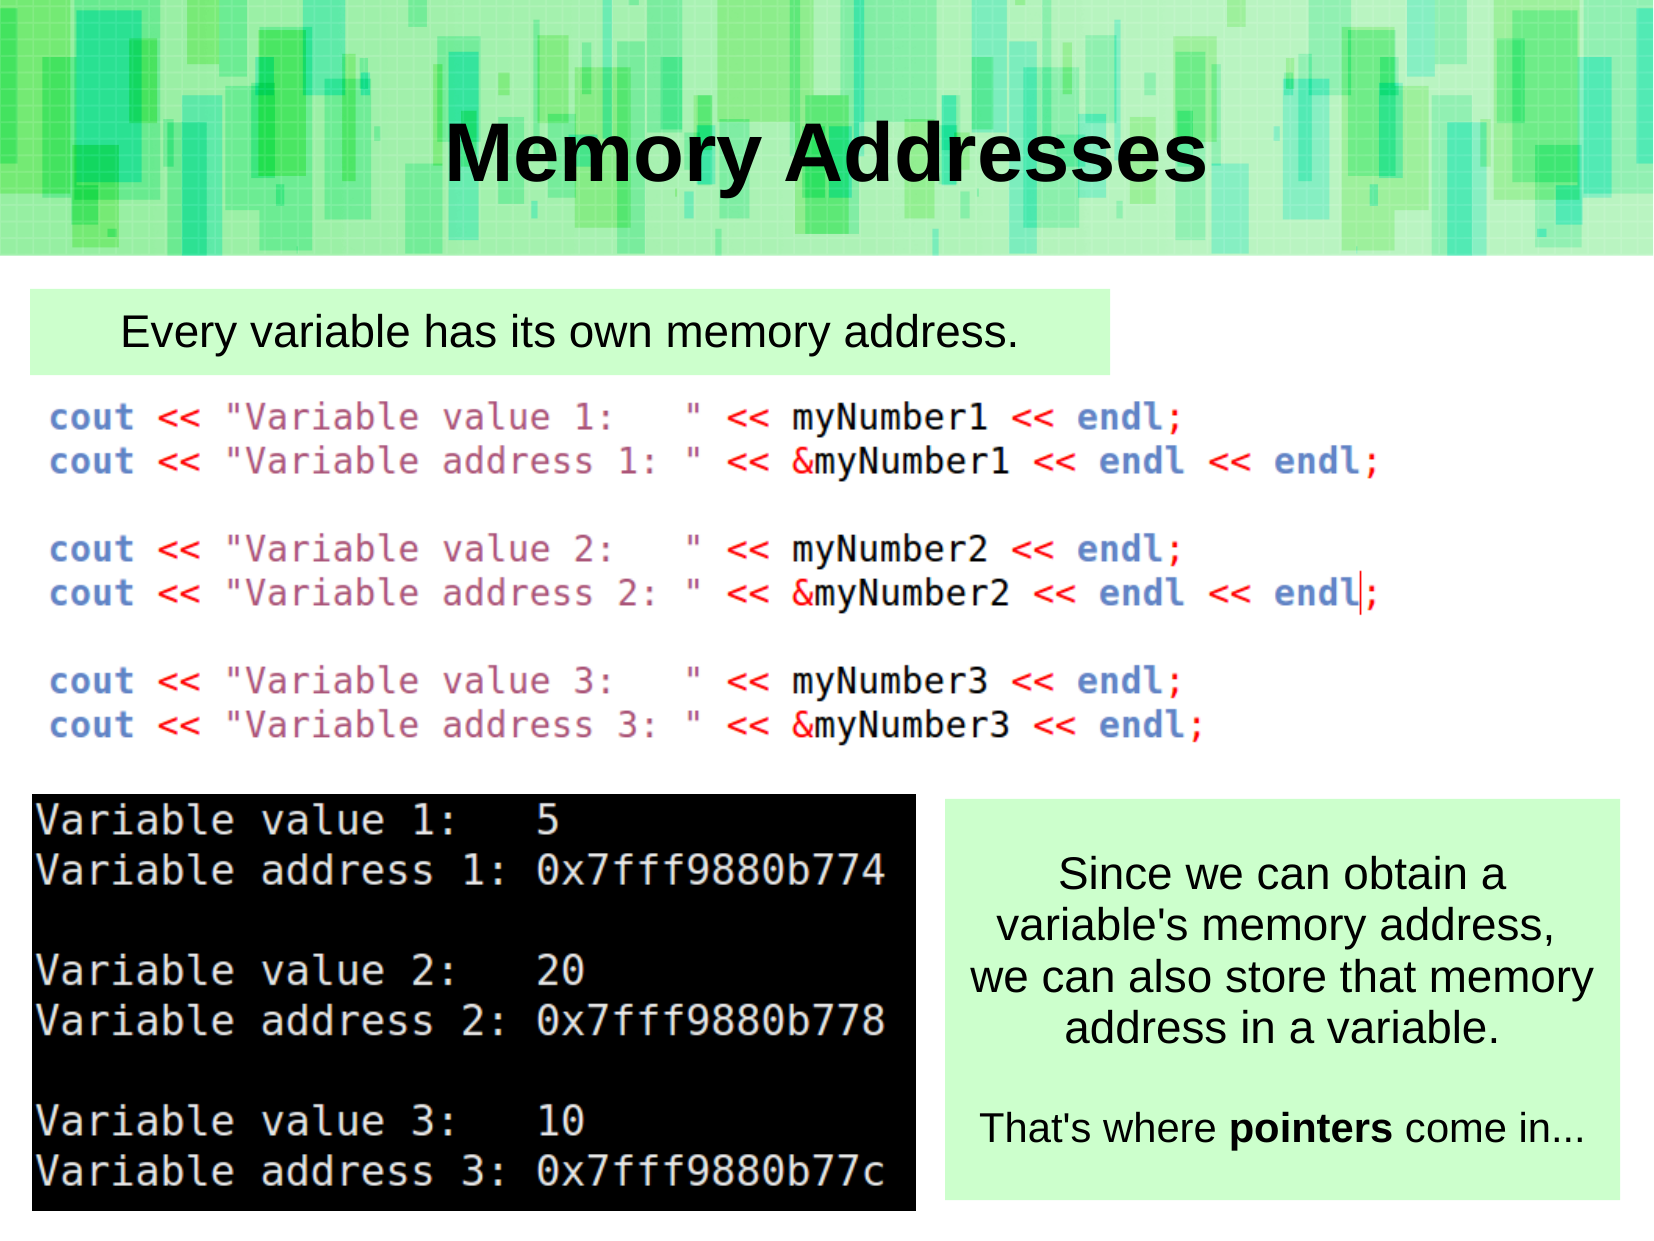

# Memory Addresses
Every variable has its own memory address.
Since we can obtain a variable's memory address,
we can also store that memory address in a variable.
That's where pointers come in...